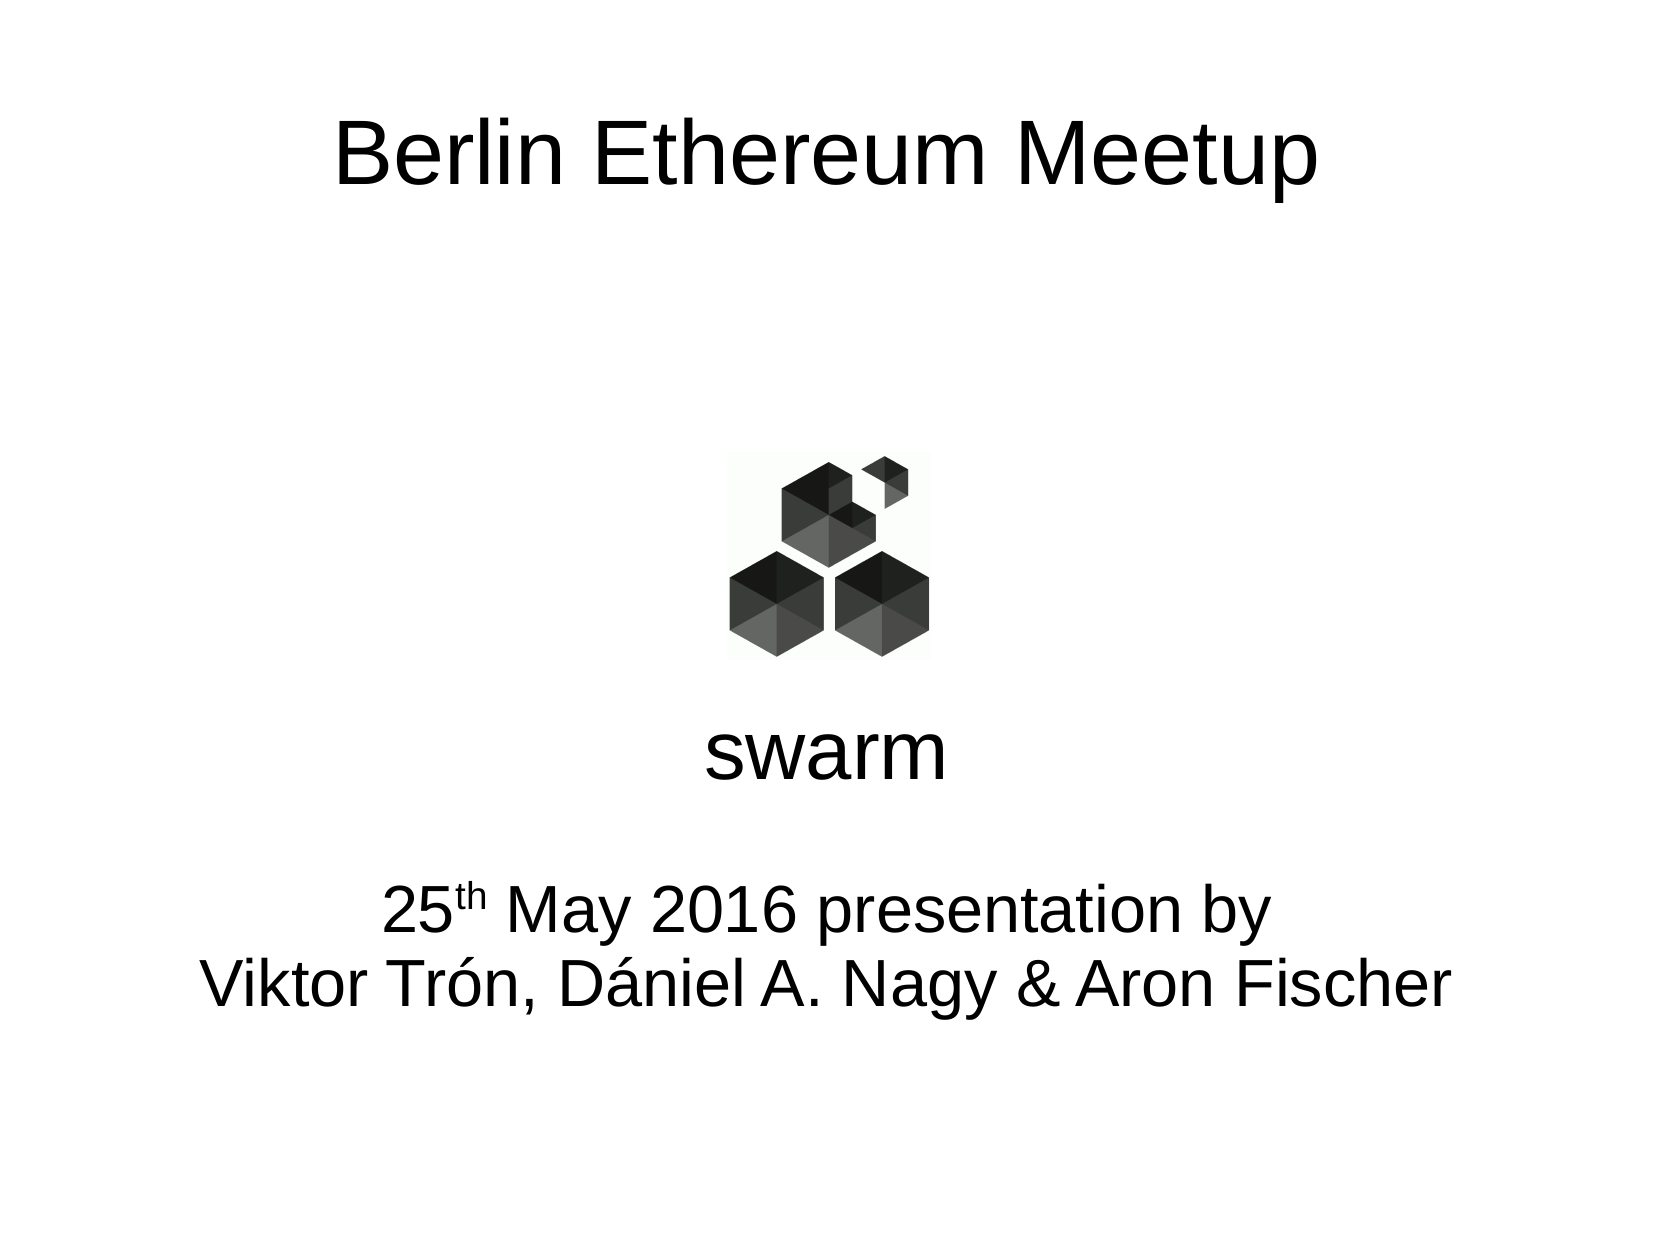

Berlin Ethereum Meetup
# swarm
25th May 2016 presentation by
Viktor Trón, Dániel A. Nagy & Aron Fischer